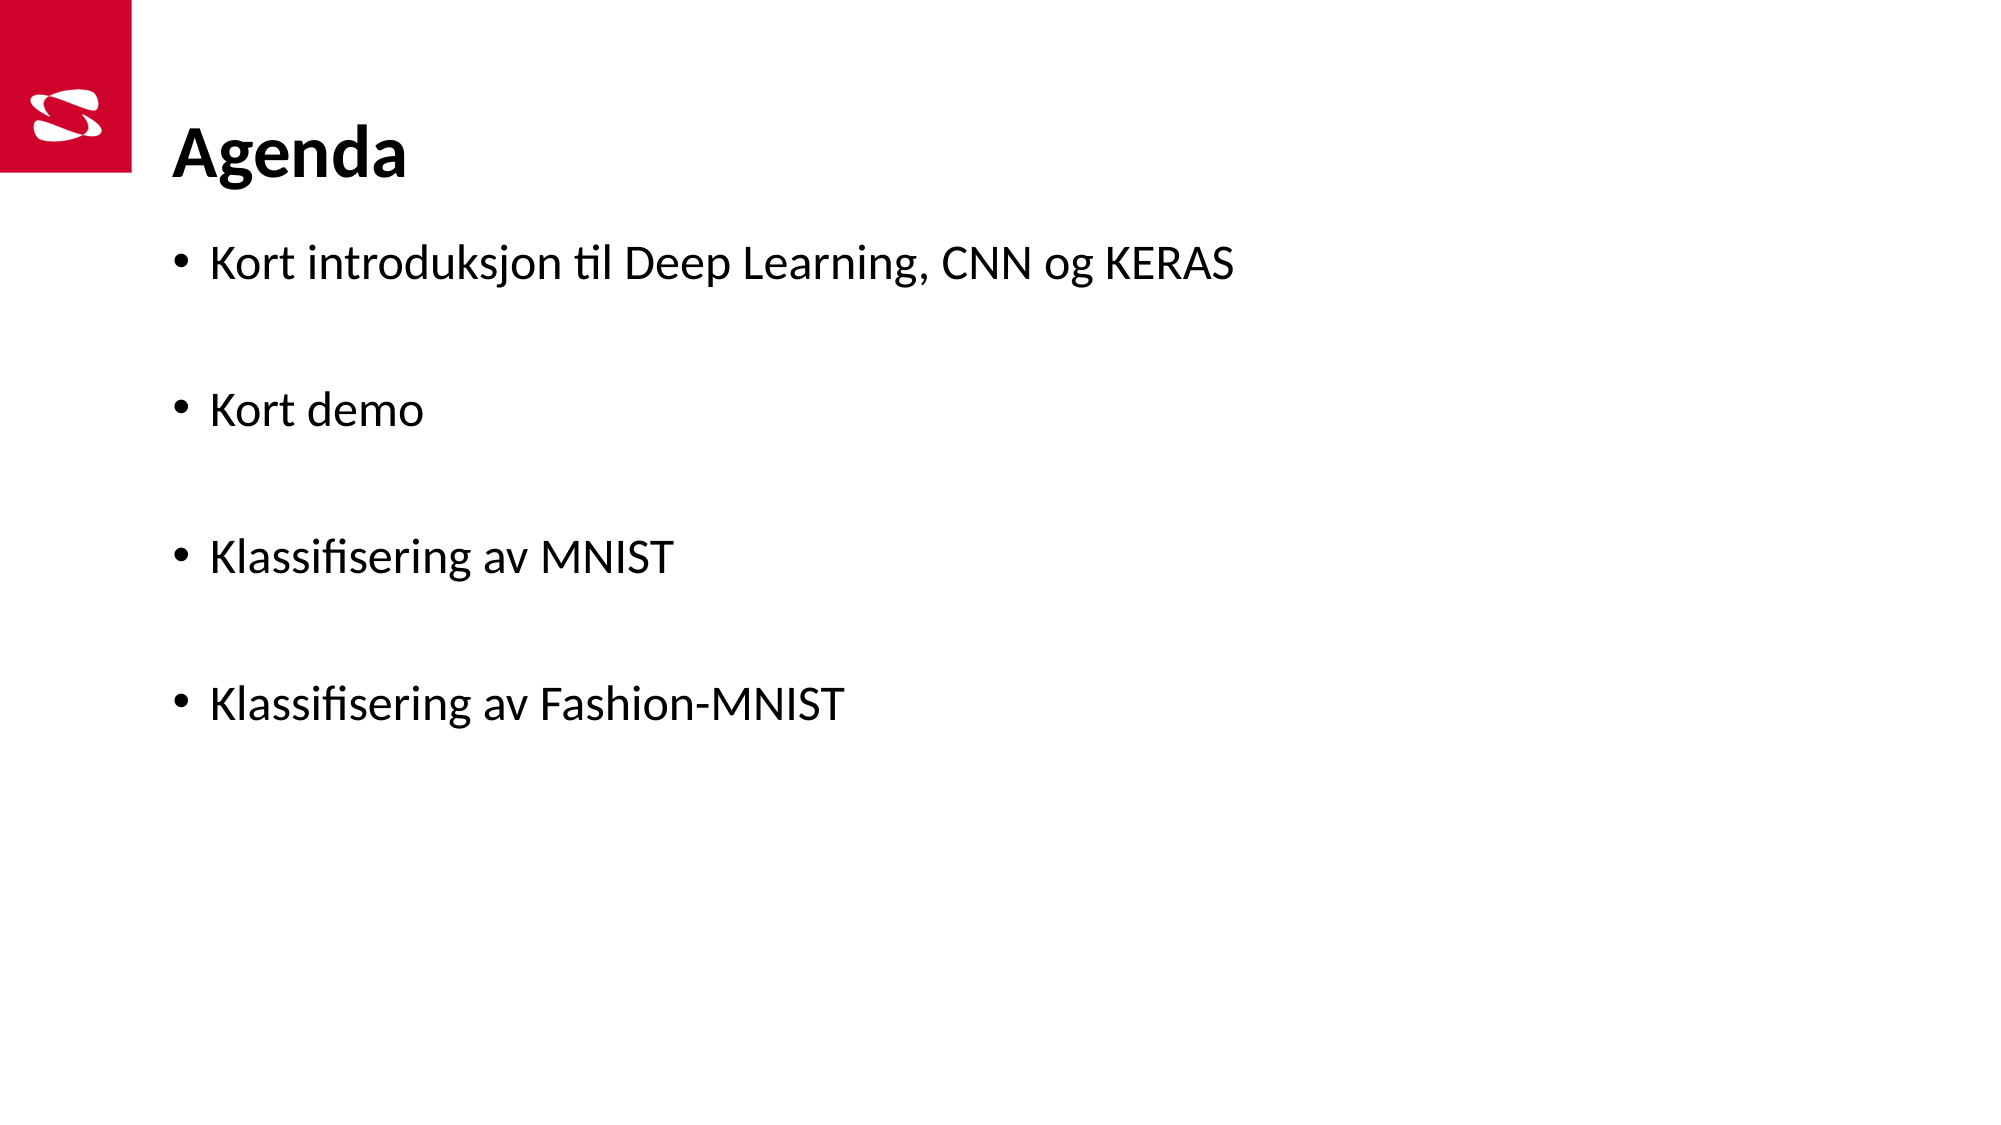

Agenda
# Kort introduksjon til Deep Learning, CNN og KERAS
Kort demo
Klassifisering av MNIST
Klassifisering av Fashion-MNIST